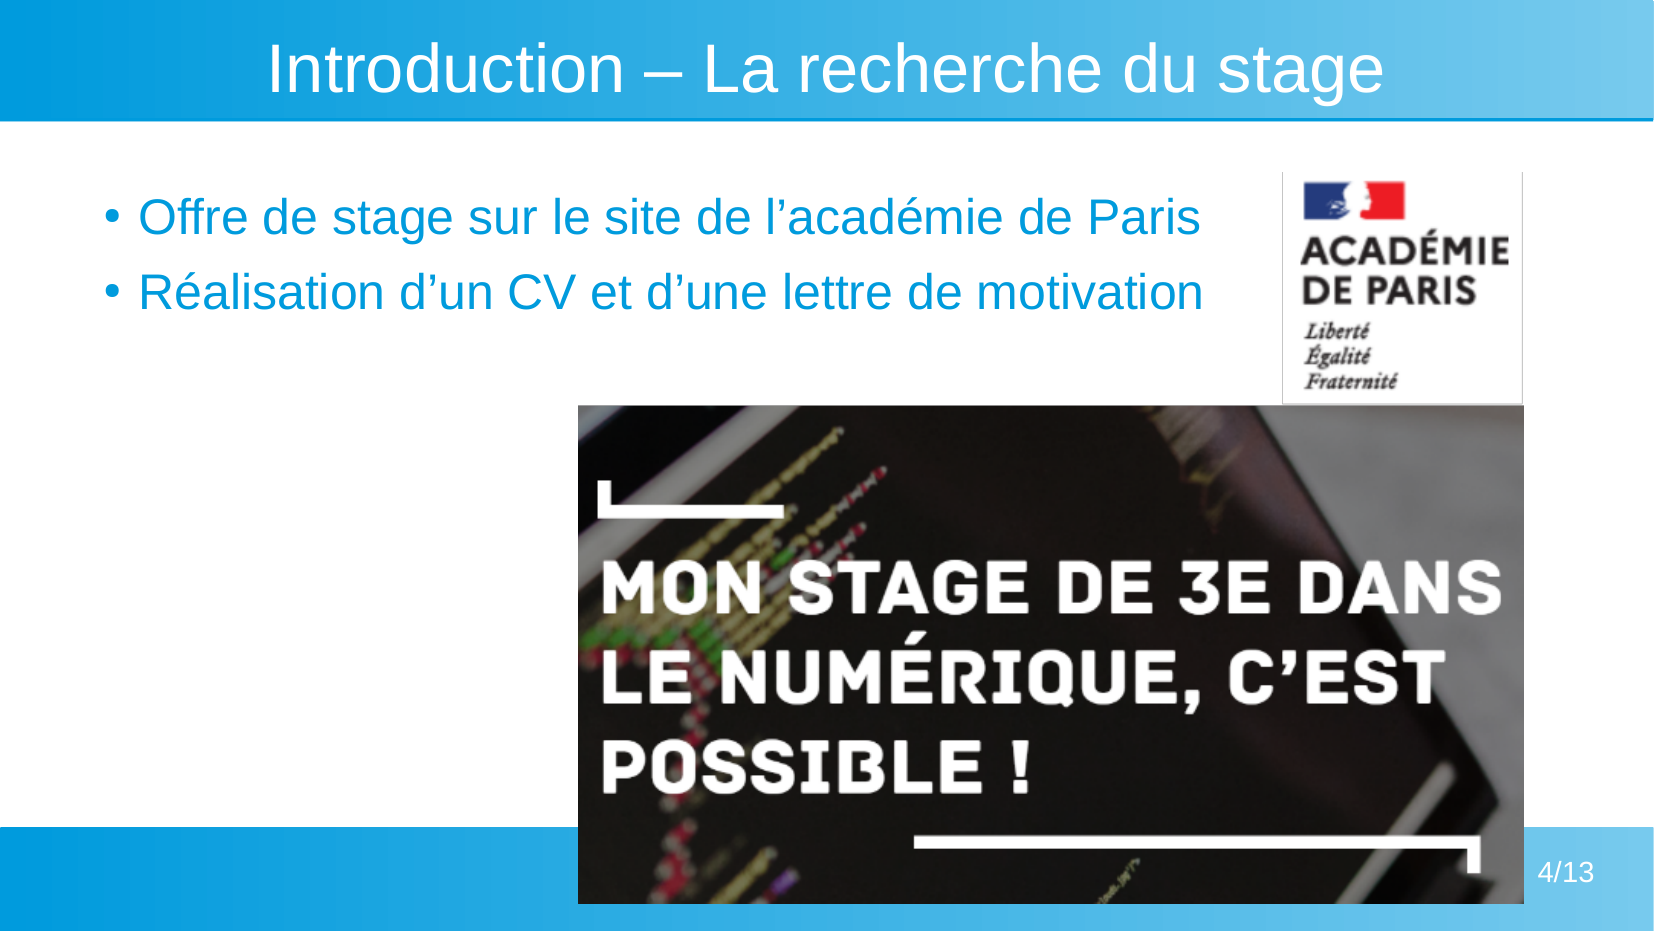

# Introduction – La recherche du stage
Offre de stage sur le site de l’académie de Paris
Réalisation d’un CV et d’une lettre de motivation
4